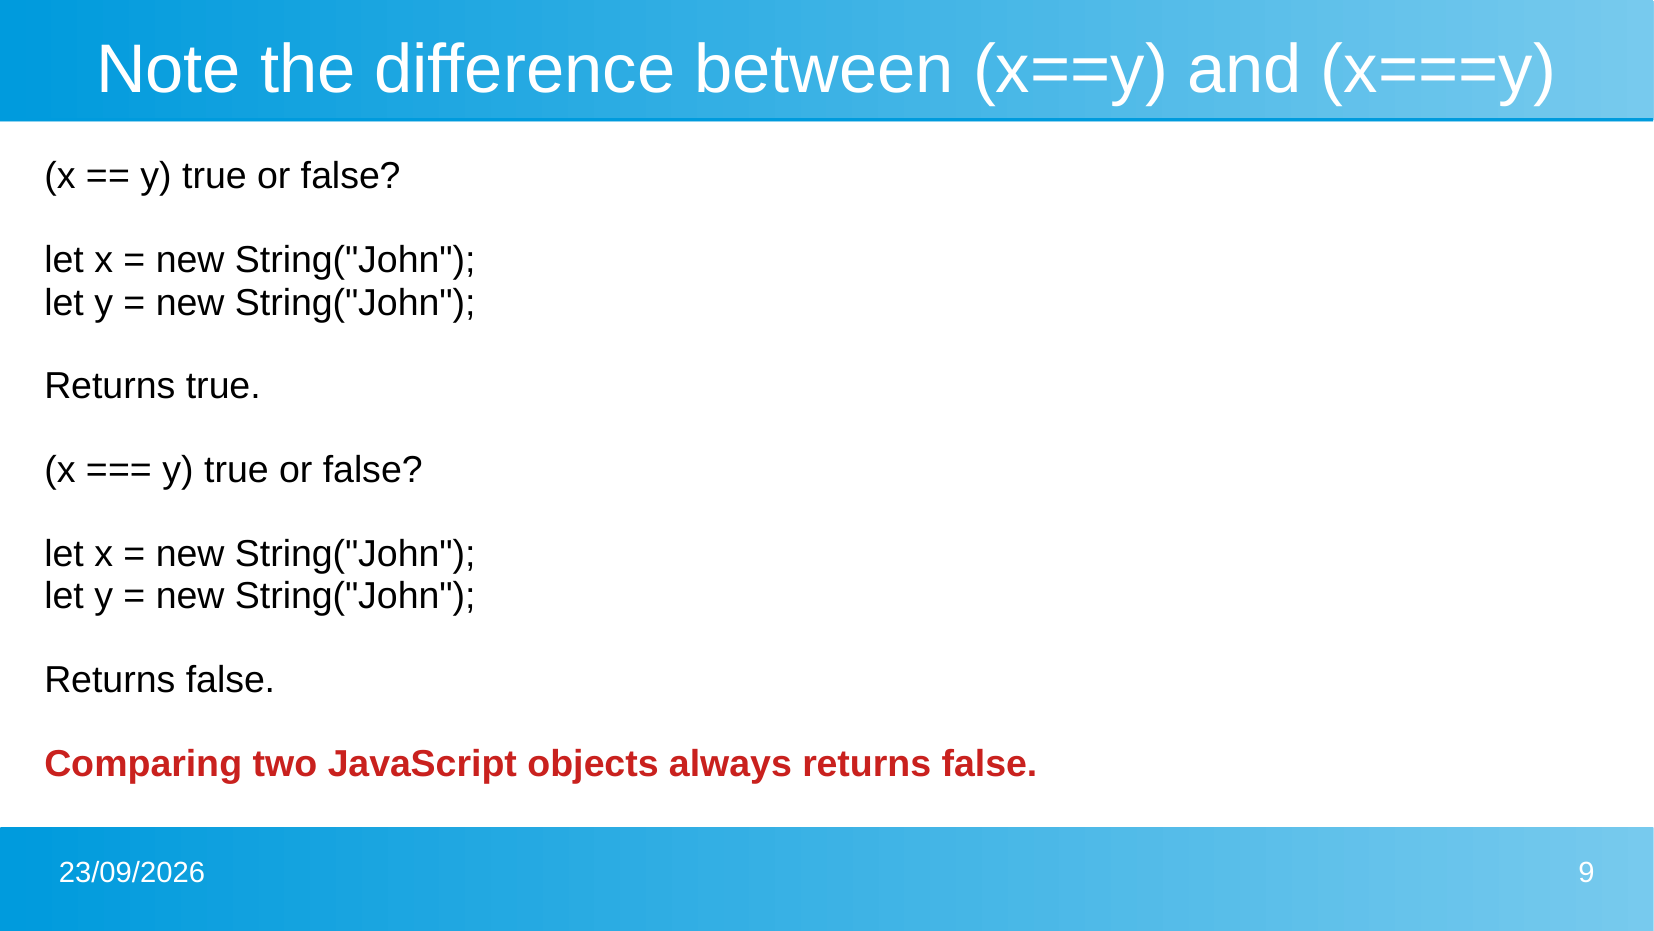

# Note the difference between (x==y) and (x===y)
(x == y) true or false?
let x = new String("John");
let y = new String("John");
Returns true.
(x === y) true or false?
let x = new String("John");
let y = new String("John");
Returns false.
Comparing two JavaScript objects always returns false.
9